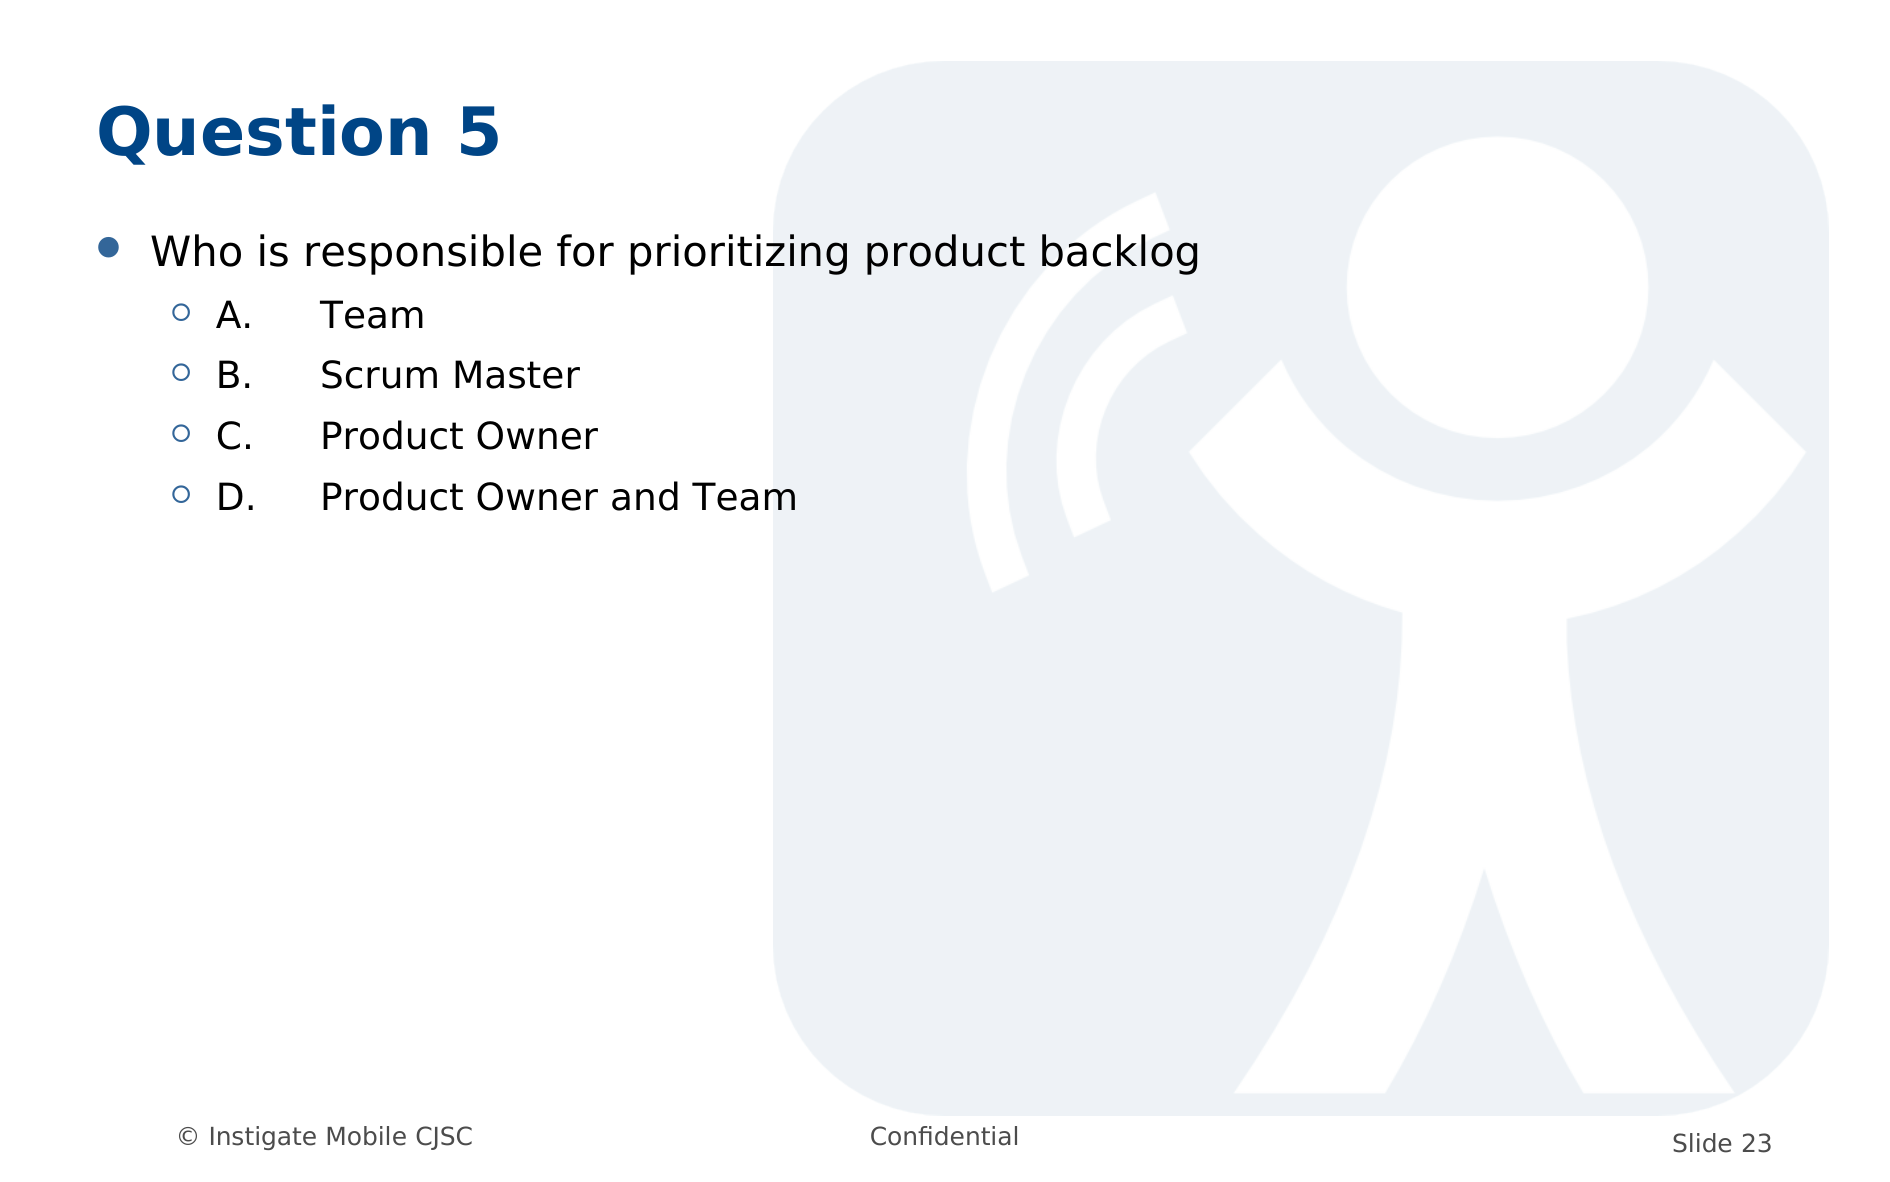

# Question 5
Who is responsible for prioritizing product backlog
A.	Team
B.	Scrum Master
C.	Product Owner
D.	Product Owner and Team